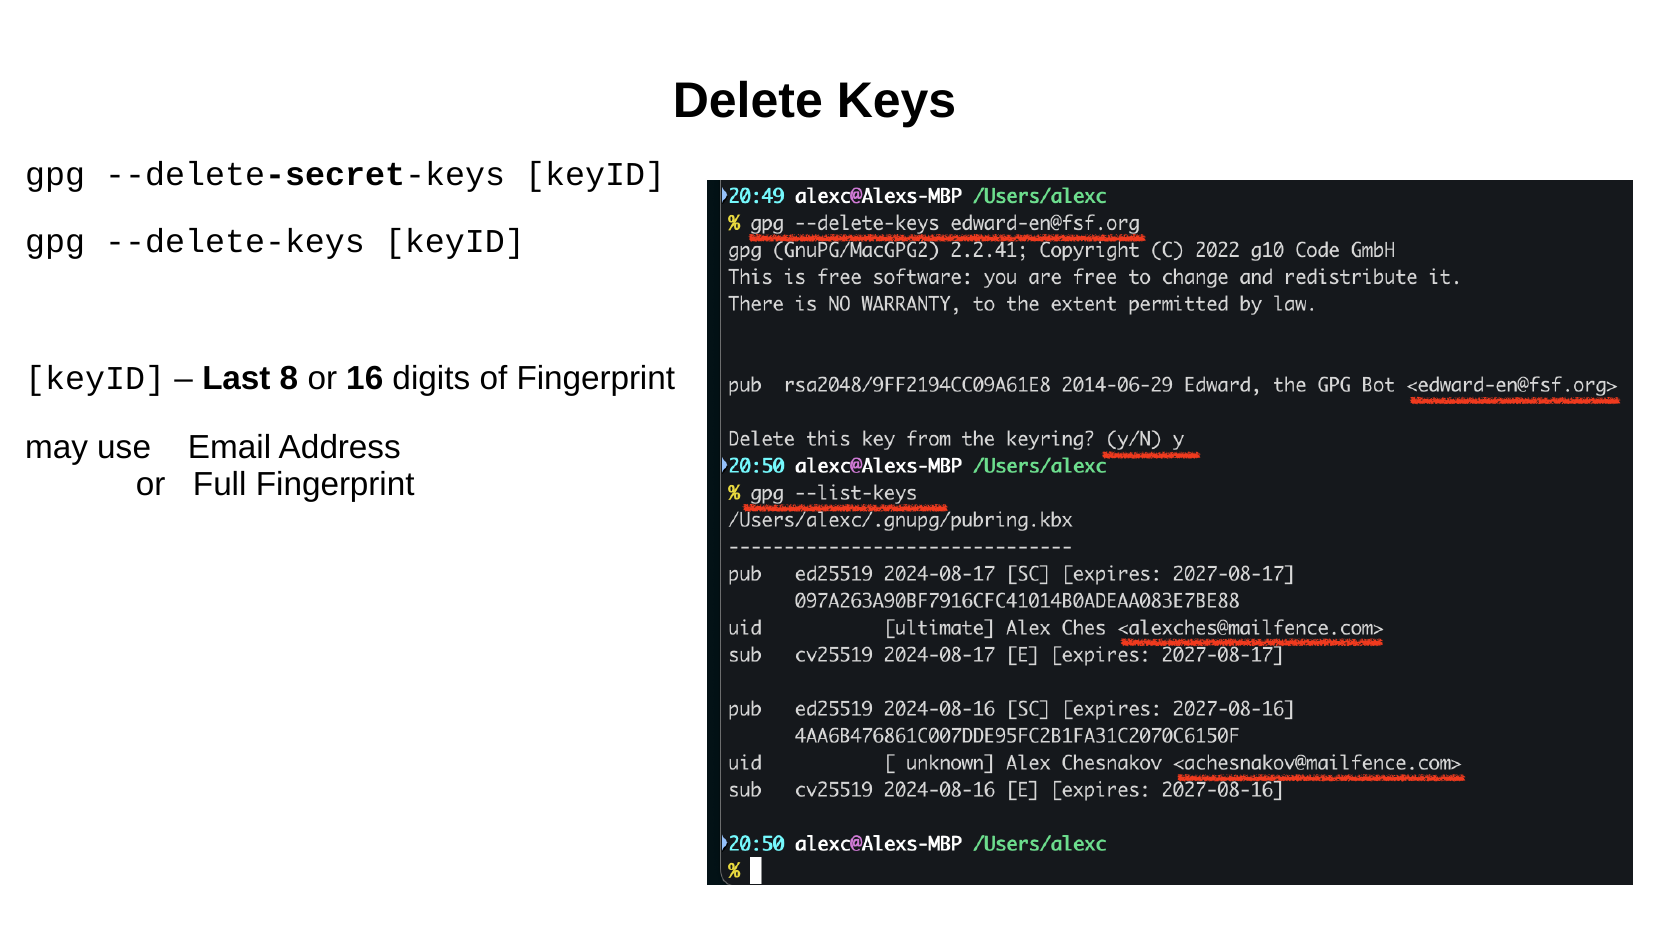

# Delete Keys
gpg --delete-secret-keys [keyID]
gpg --delete-keys [keyID]
[keyID] – Last 8 or 16 digits of Fingerprint
may use Email Address
 or Full Fingerprint